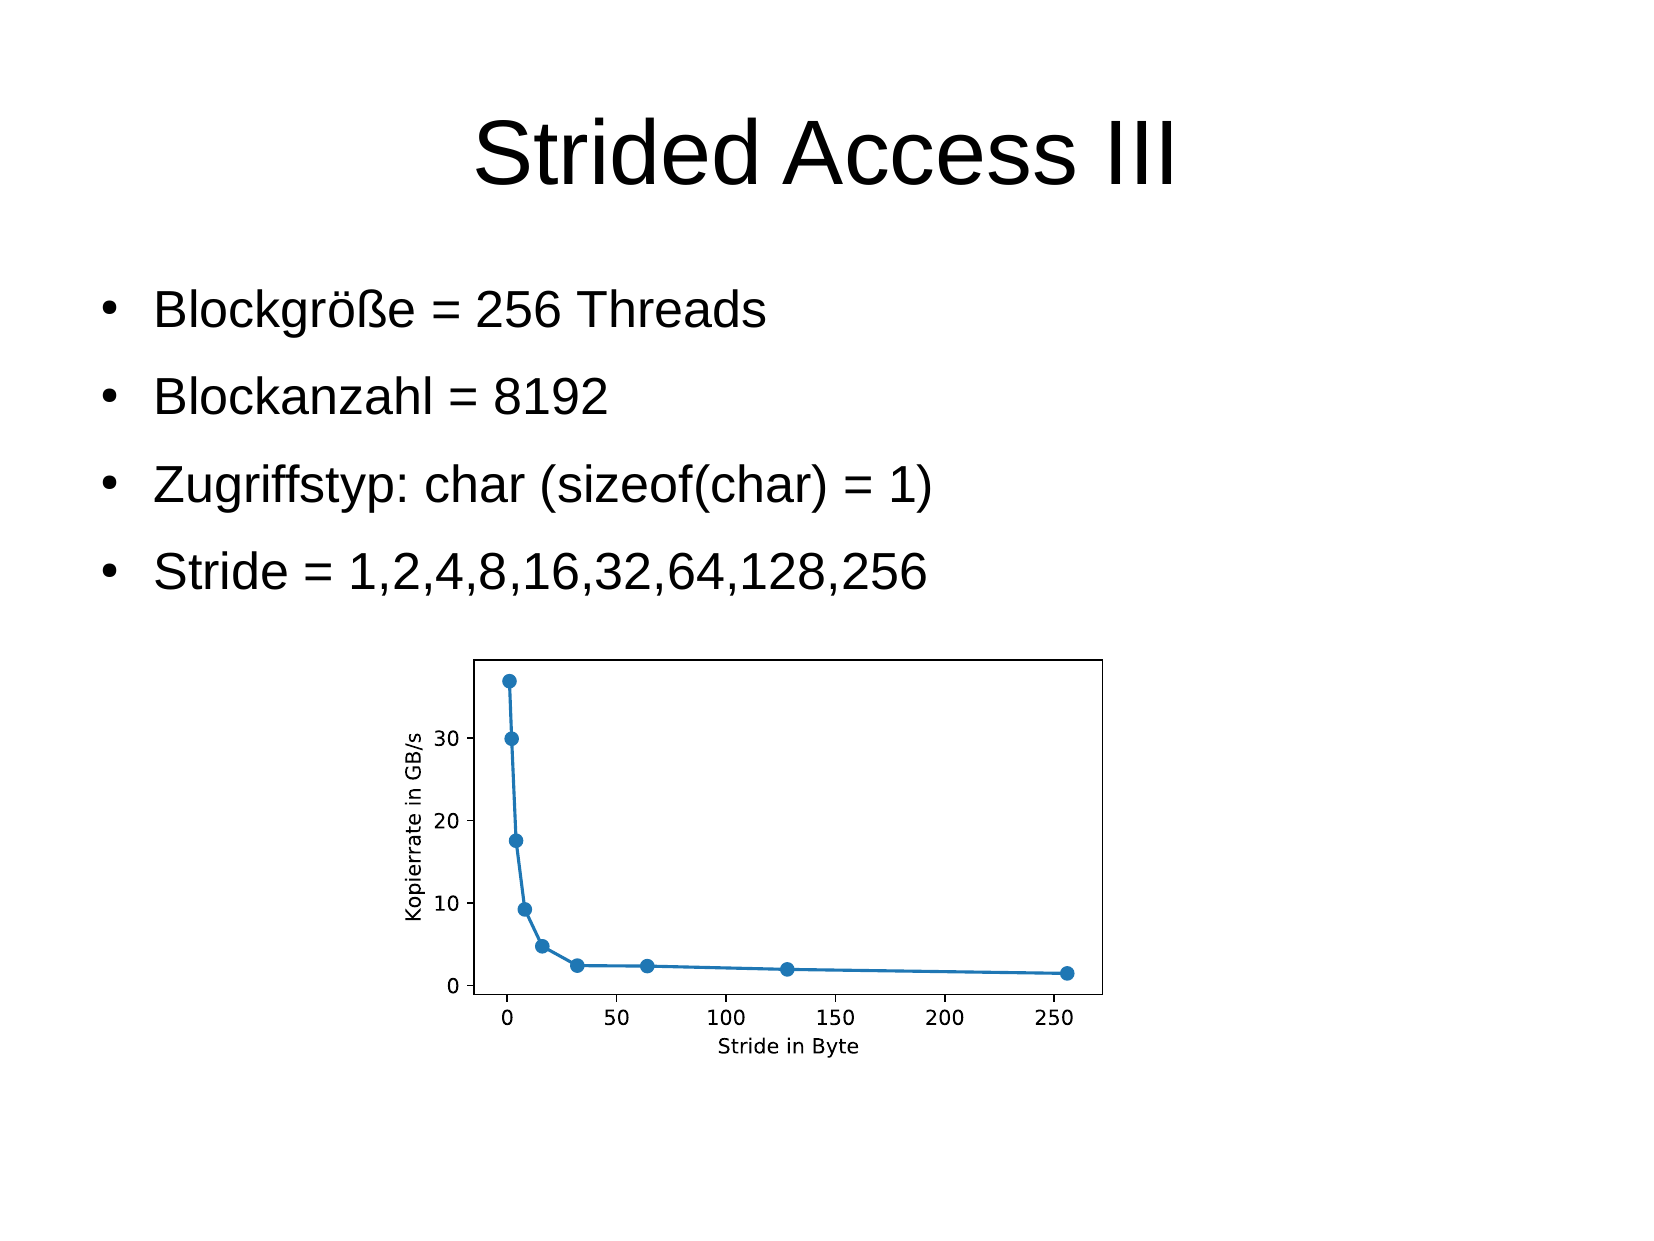

# Strided Access III
Blockgröße = 256 Threads
Blockanzahl = 8192
Zugriffstyp: char (sizeof(char) = 1)
Stride = 1,2,4,8,16,32,64,128,256